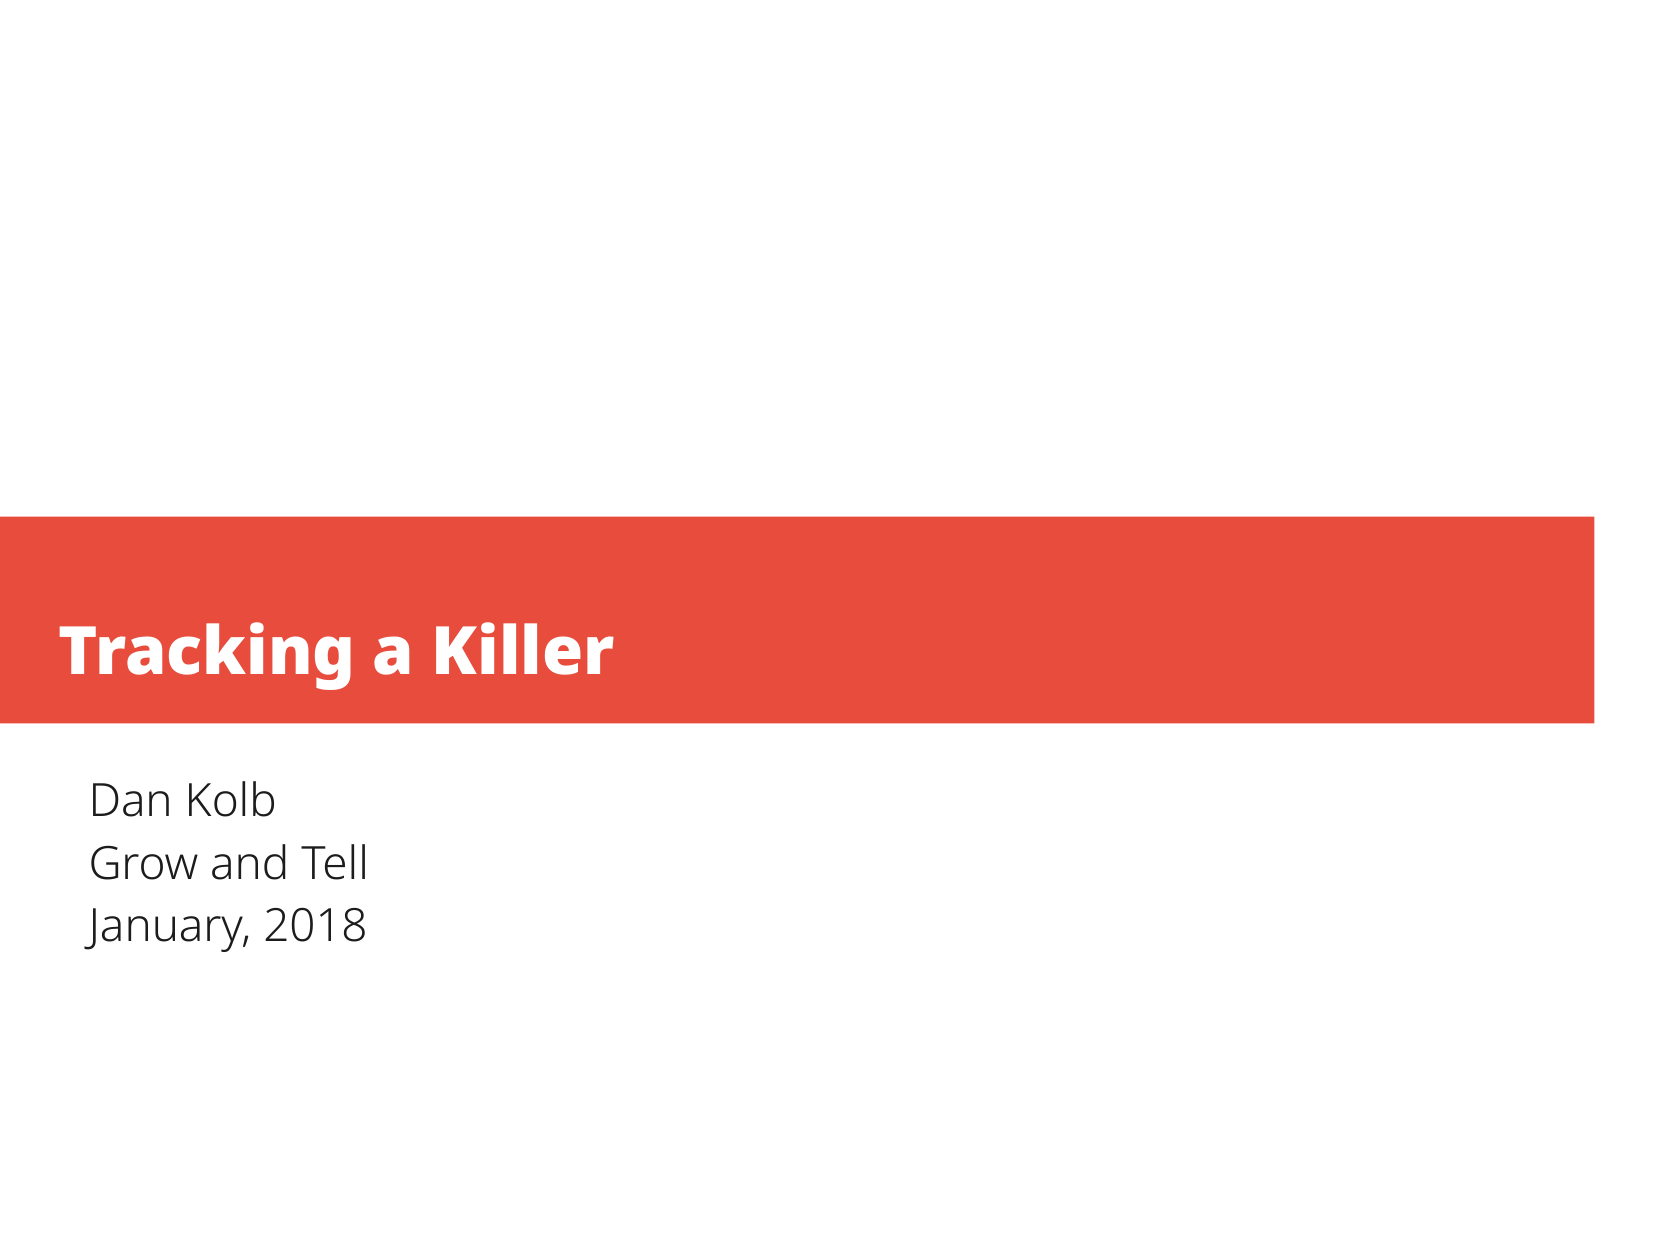

# Tracking a Killer
Dan Kolb
Grow and Tell
January, 2018